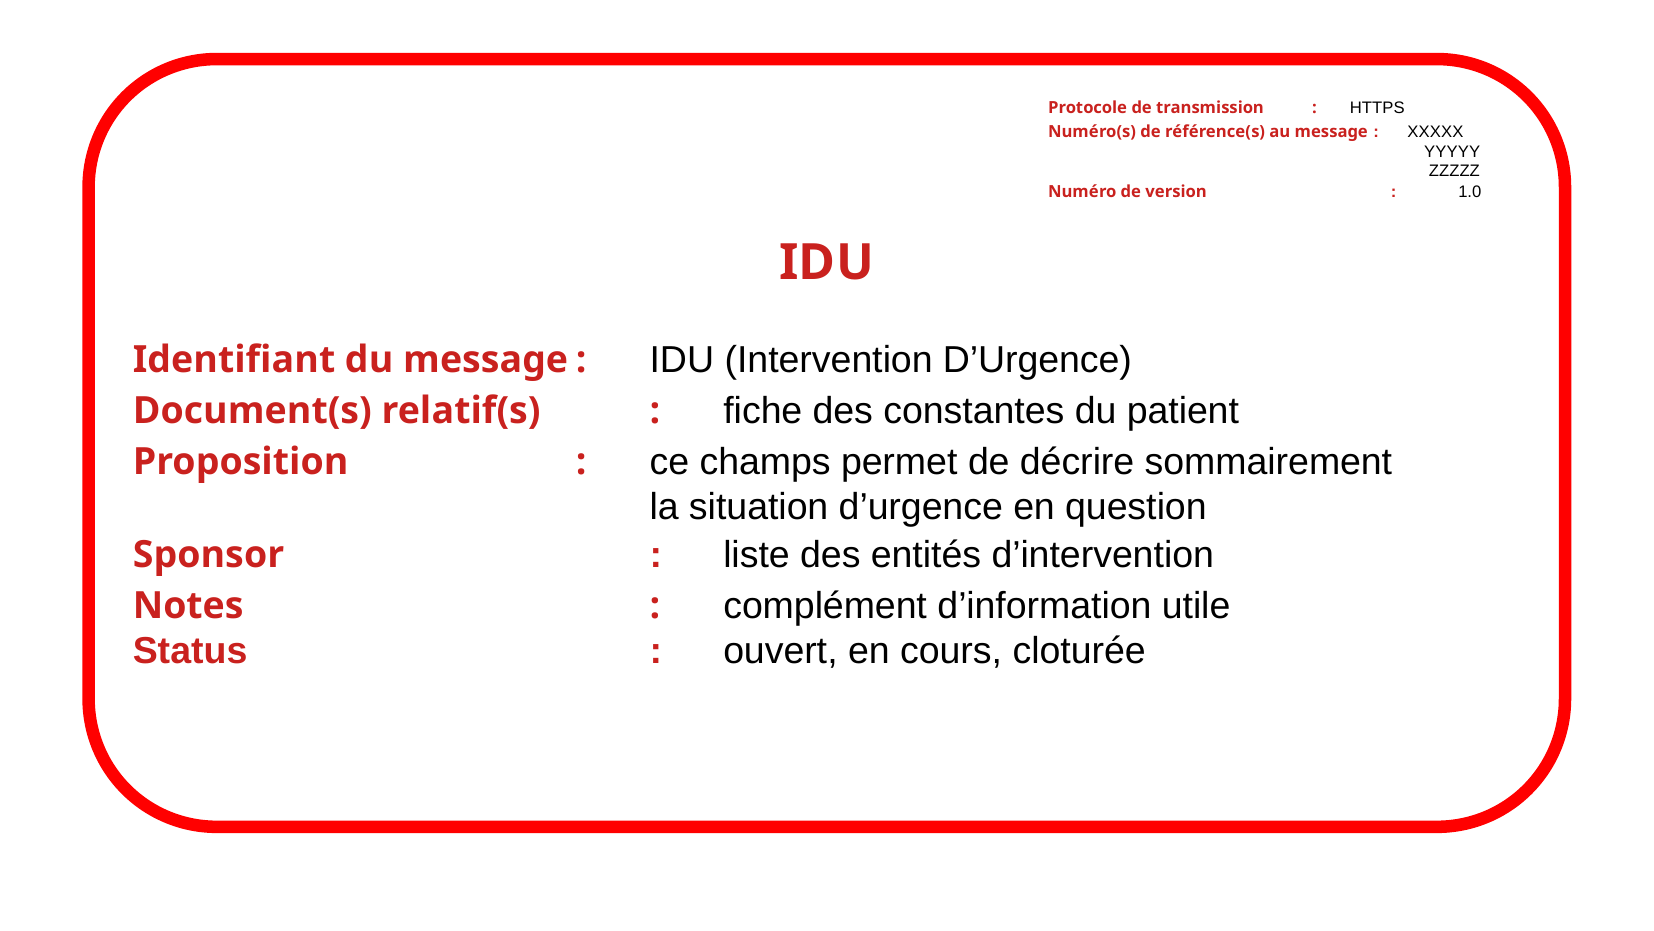

Protocole de transmission	  : HTTPS
Numéro(s) de référence(s) au message : XXXXX
				 YYYYY
				 ZZZZZ
Numéro de version 		 : 1.0
IDU
Identifiant du message	:	IDU (Intervention D’Urgence)
Document(s) relatif(s)		:	fiche des constantes du patient
Proposition				:	ce champs permet de décrire sommairement 									la situation d’urgence en question
Sponsor					:	liste des entités d’intervention
Notes						:	complément d’information utile
Status						:	ouvert, en cours, cloturée